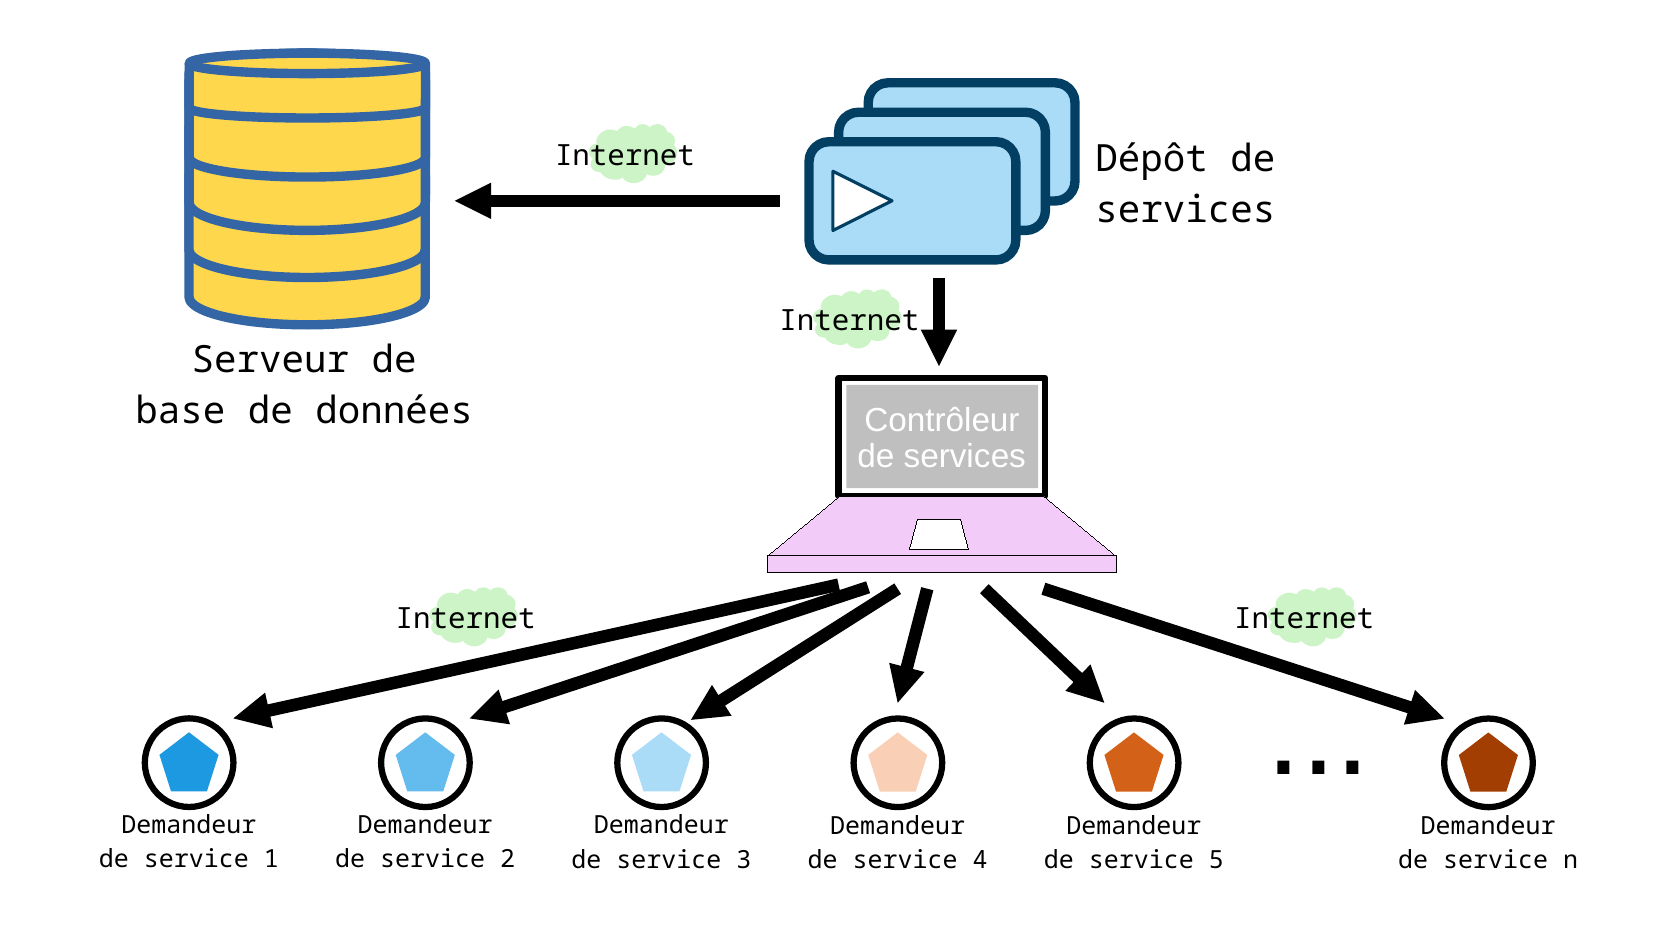

Internet
Dépôt de
services
Internet
Serveur de
base de données
Contrôleur de services
Internet
Internet
...
Demandeur
de service 1
Demandeur
de service 2
Demandeur
de service 3
Demandeur
de service 4
Demandeur
de service 5
Demandeur
de service n